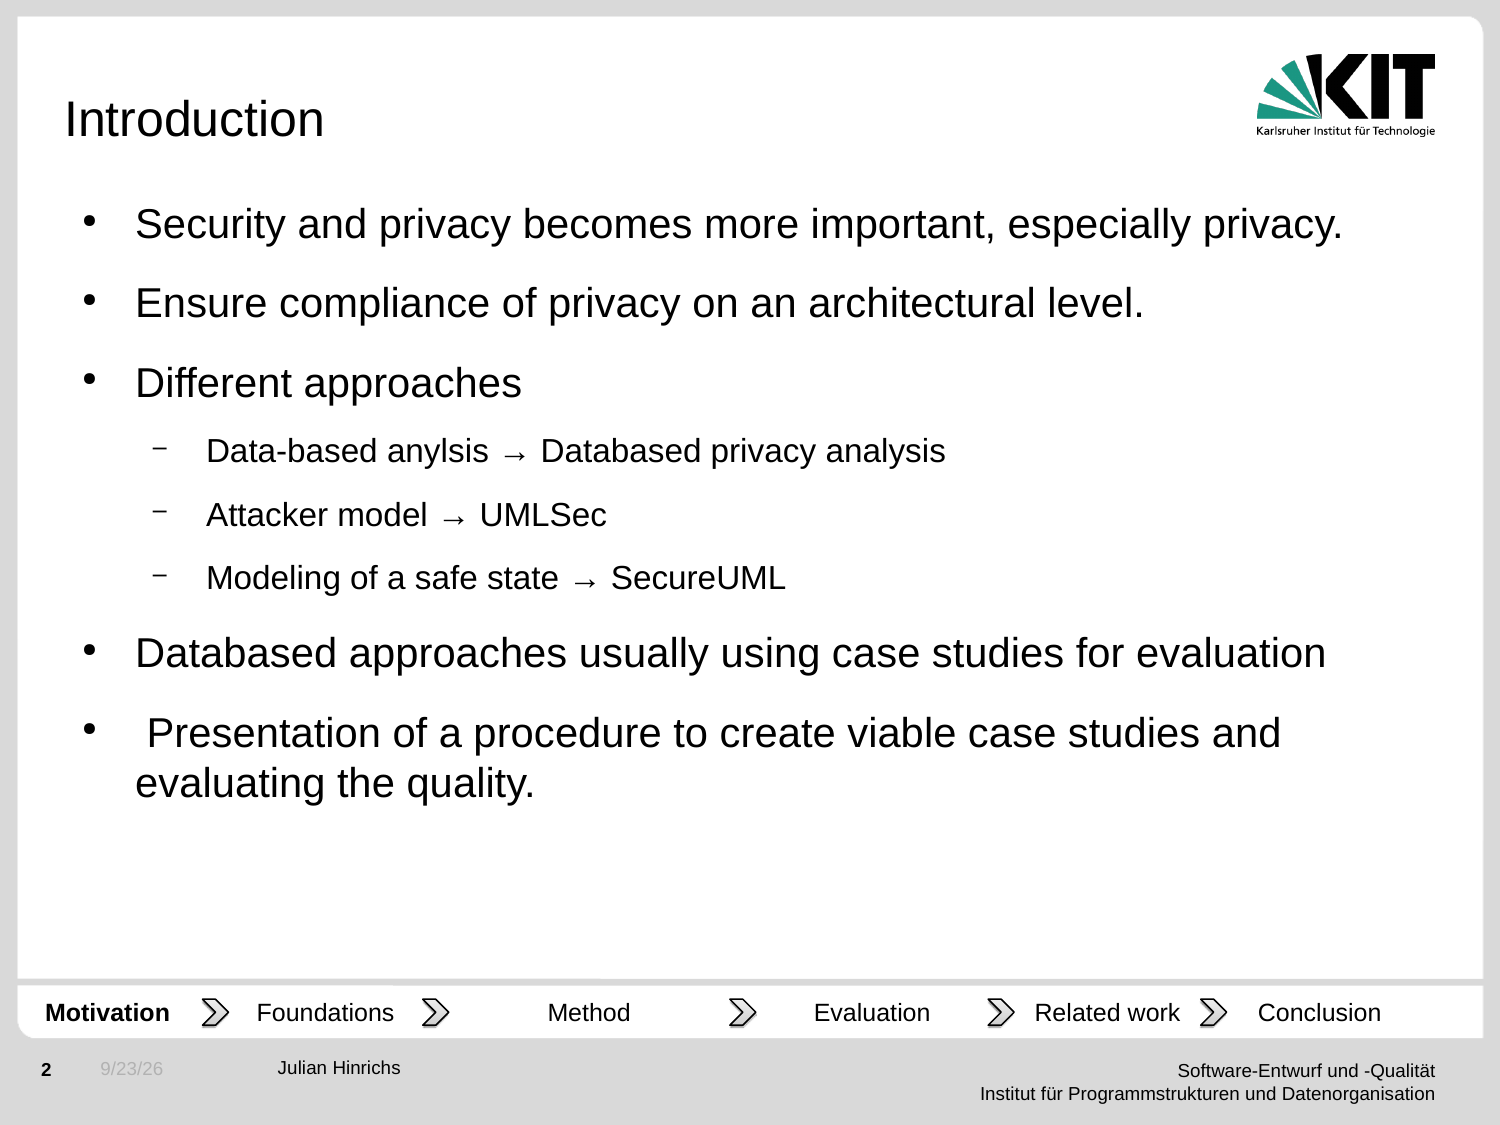

# Introduction
Security and privacy becomes more important, especially privacy.
Ensure compliance of privacy on an architectural level.
Different approaches
Data-based anylsis → Databased privacy analysis
Attacker model → UMLSec
Modeling of a safe state → SecureUML
Databased approaches usually using case studies for evaluation
 Presentation of a procedure to create viable case studies and evaluating the quality.
Motivation
Foundations
Method
Evaluation
Related work
Conclusion